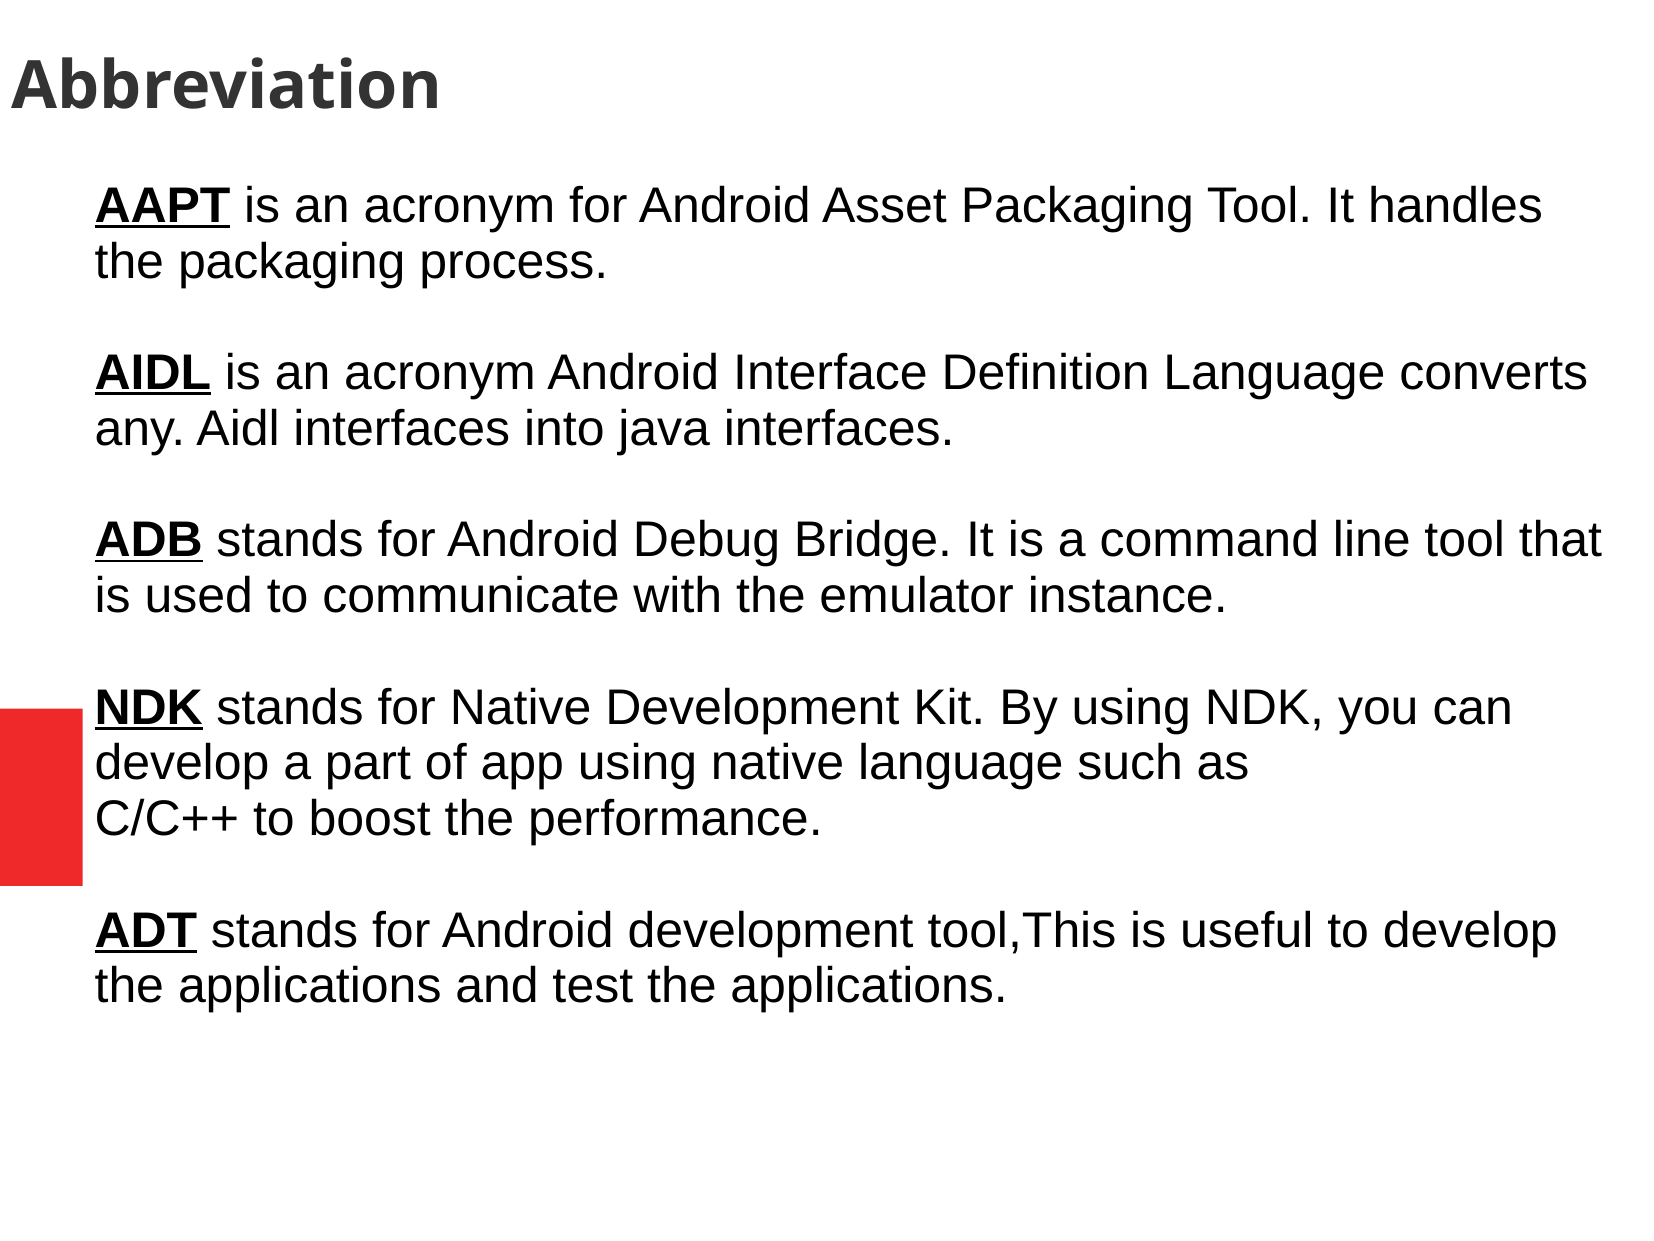

Abbreviation
# AAPT is an acronym for Android Asset Packaging Tool. It handles the packaging process.
AIDL is an acronym Android Interface Definition Language converts any. Aidl interfaces into java interfaces.
ADB stands for Android Debug Bridge. It is a command line tool that is used to communicate with the emulator instance.
NDK stands for Native Development Kit. By using NDK, you can develop a part of app using native language such as
C/C++ to boost the performance.
ADT stands for Android development tool,This is useful to develop the applications and test the applications.